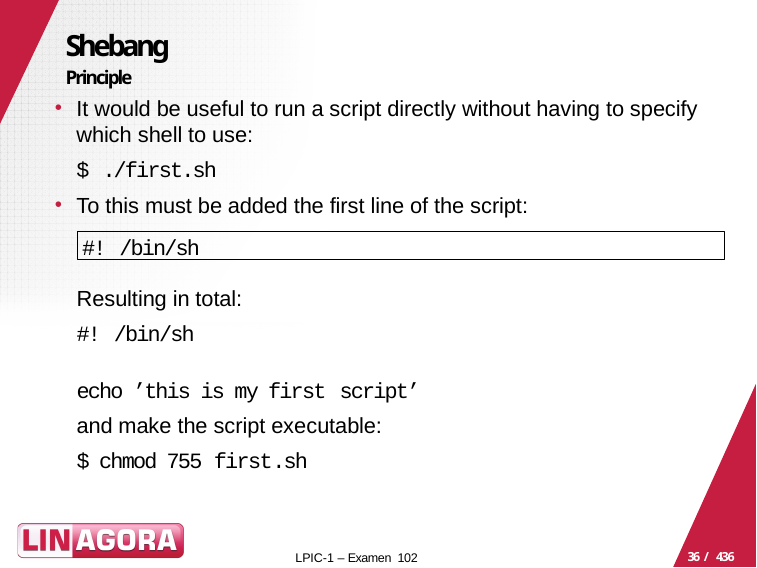

# Shebang
Principle
It would be useful to run a script directly without having to specify which shell to use:
$ ./first.sh
To this must be added the first line of the script:
#! /bin/sh
Resulting in total:
#! /bin/sh
echo ’this is my first script’
and make the script executable:
$ chmod 755 first.sh
LPIC-1 – Examen 102